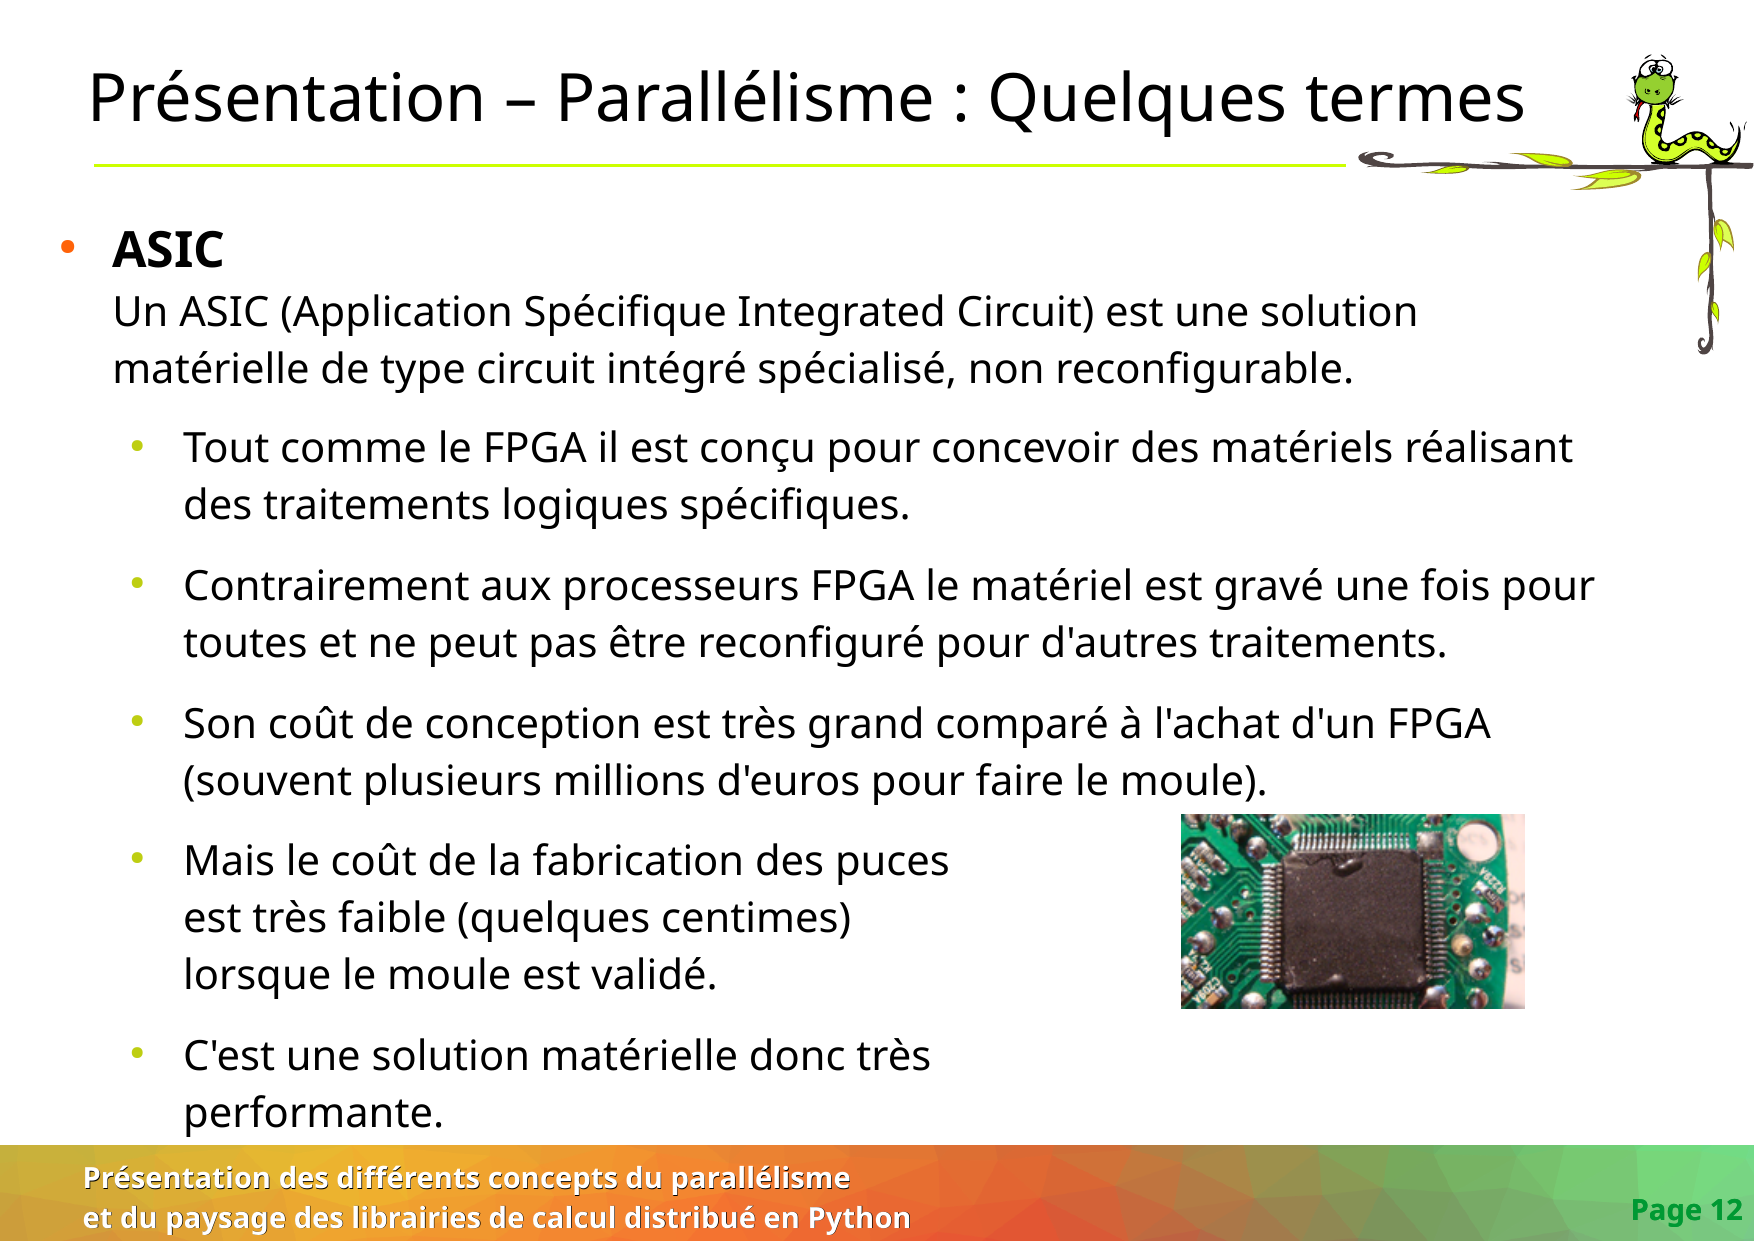

# Présentation – Parallélisme : Quelques termes
ASIC
Un ASIC (Application Spécifique Integrated Circuit) est une solution matérielle de type circuit intégré spécialisé, non reconfigurable.
Tout comme le FPGA il est conçu pour concevoir des matériels réalisant des traitements logiques spécifiques.
Contrairement aux processeurs FPGA le matériel est gravé une fois pour toutes et ne peut pas être reconfiguré pour d'autres traitements.
Son coût de conception est très grand comparé à l'achat d'un FPGA (souvent plusieurs millions d'euros pour faire le moule).
Mais le coût de la fabrication des puces est très faible (quelques centimes) lorsque le moule est validé.
C'est une solution matérielle donc très performante.
12